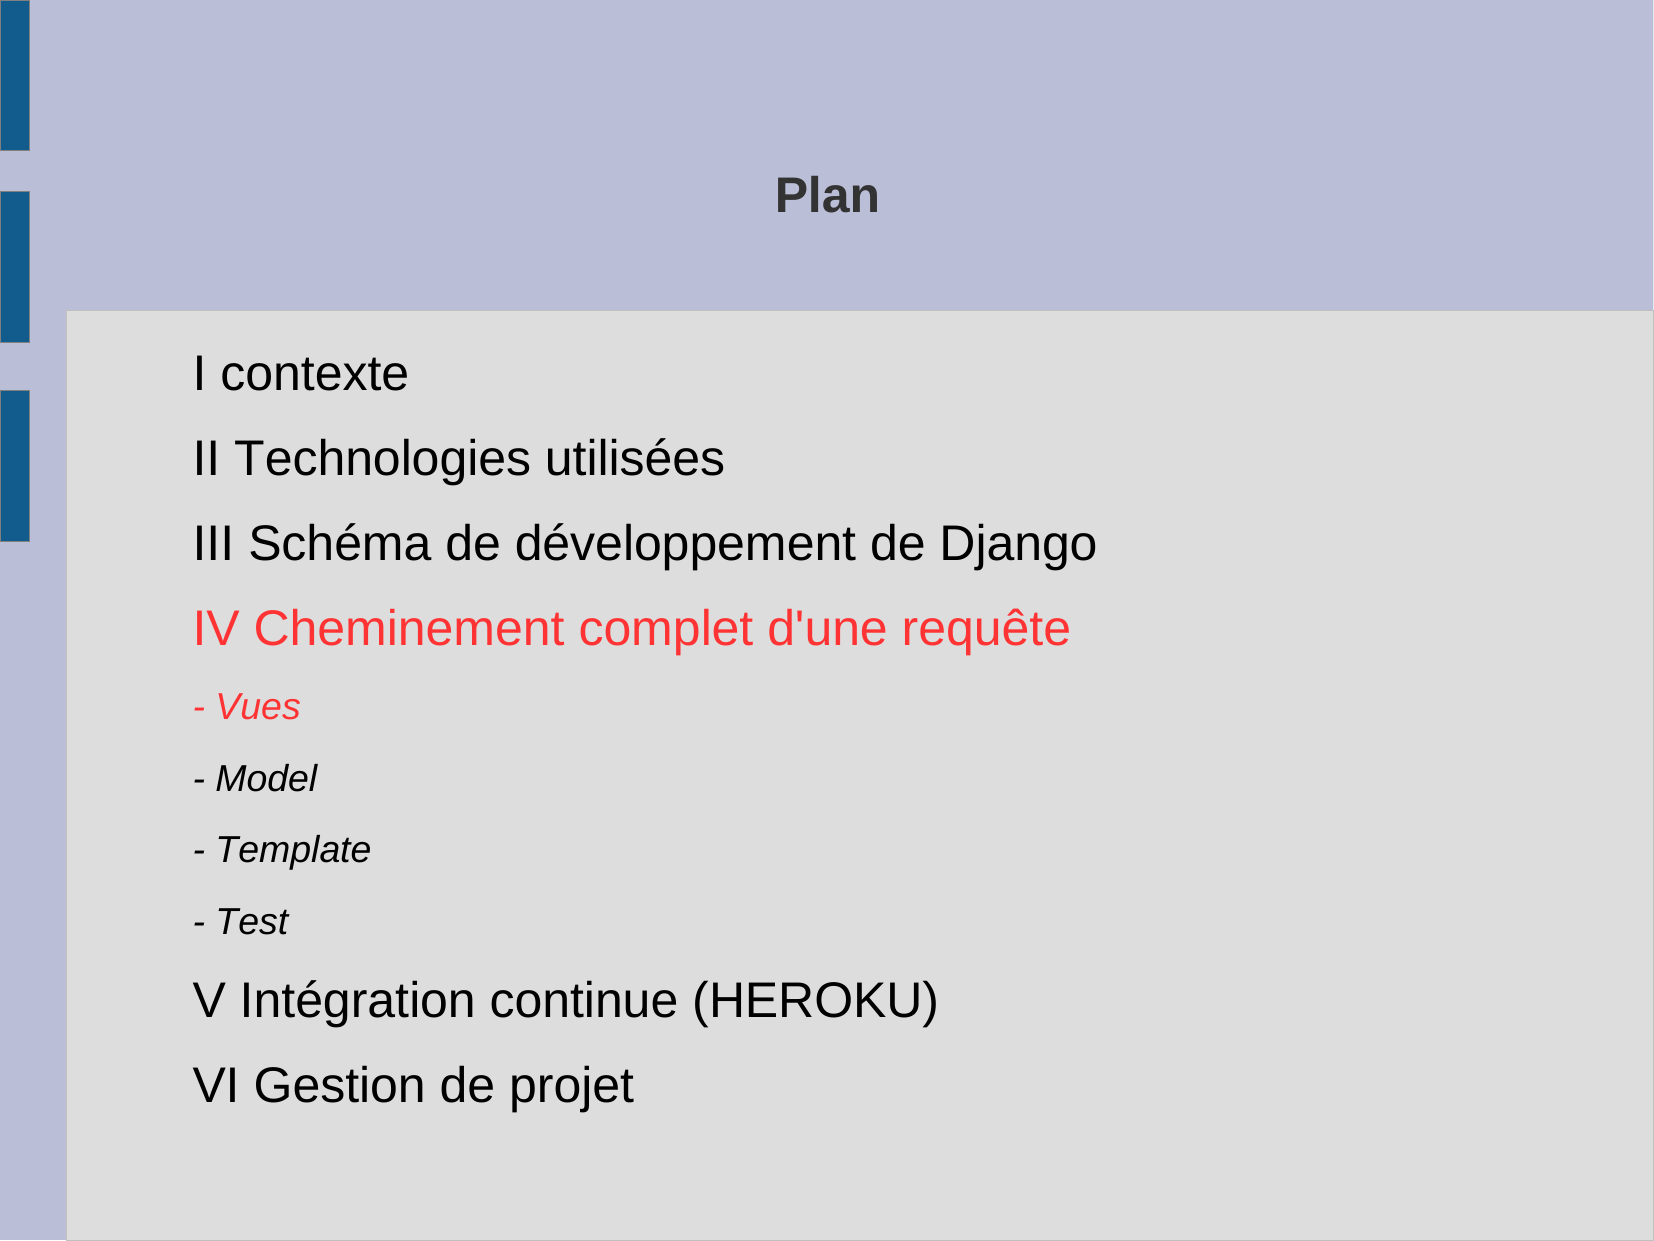

# Plan
I contexte
II Technologies utilisées
III Schéma de développement de Django
IV Cheminement complet d'une requête
- Vues
- Model
- Template
- Test
V Intégration continue (HEROKU)
VI Gestion de projet